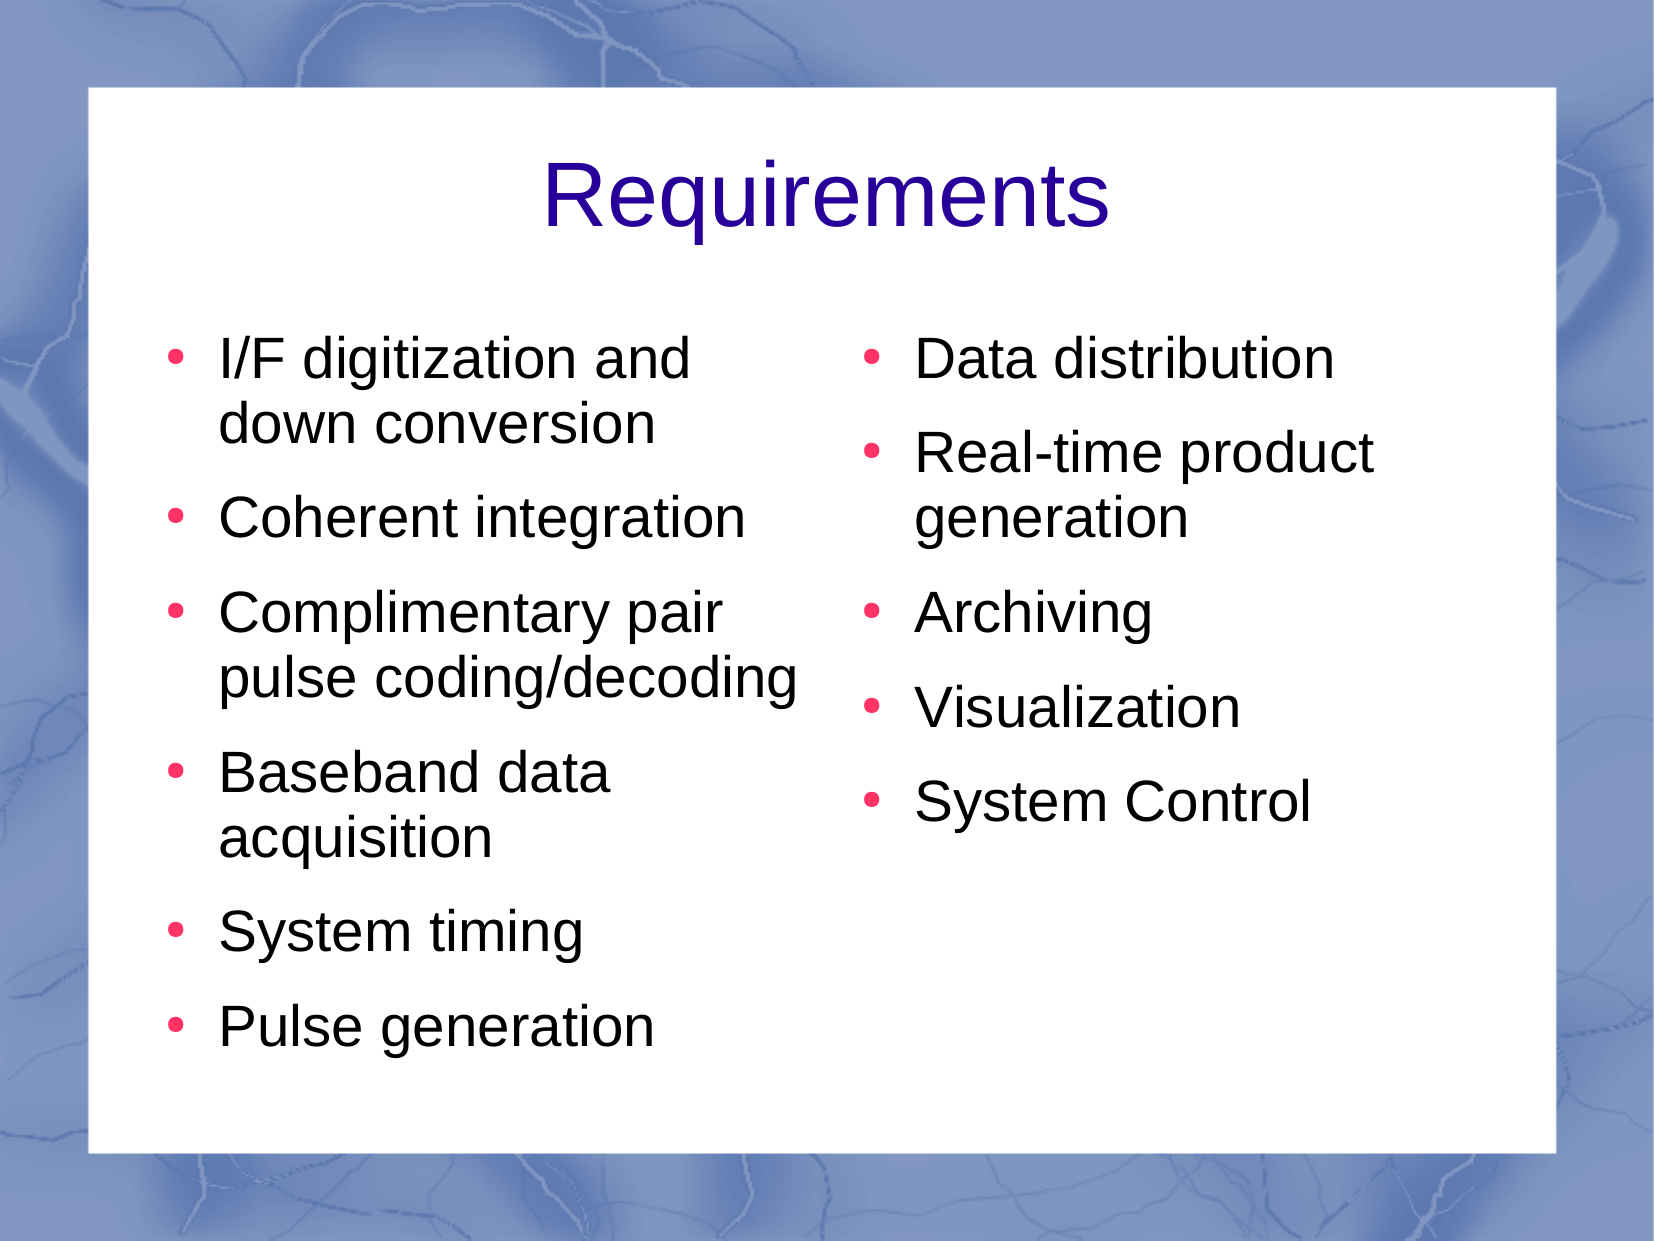

Requirements
# I/F digitization and down conversion
Coherent integration
Complimentary pair pulse coding/decoding
Baseband data acquisition
System timing
Pulse generation
Data distribution
Real-time product generation
Archiving
Visualization
System Control